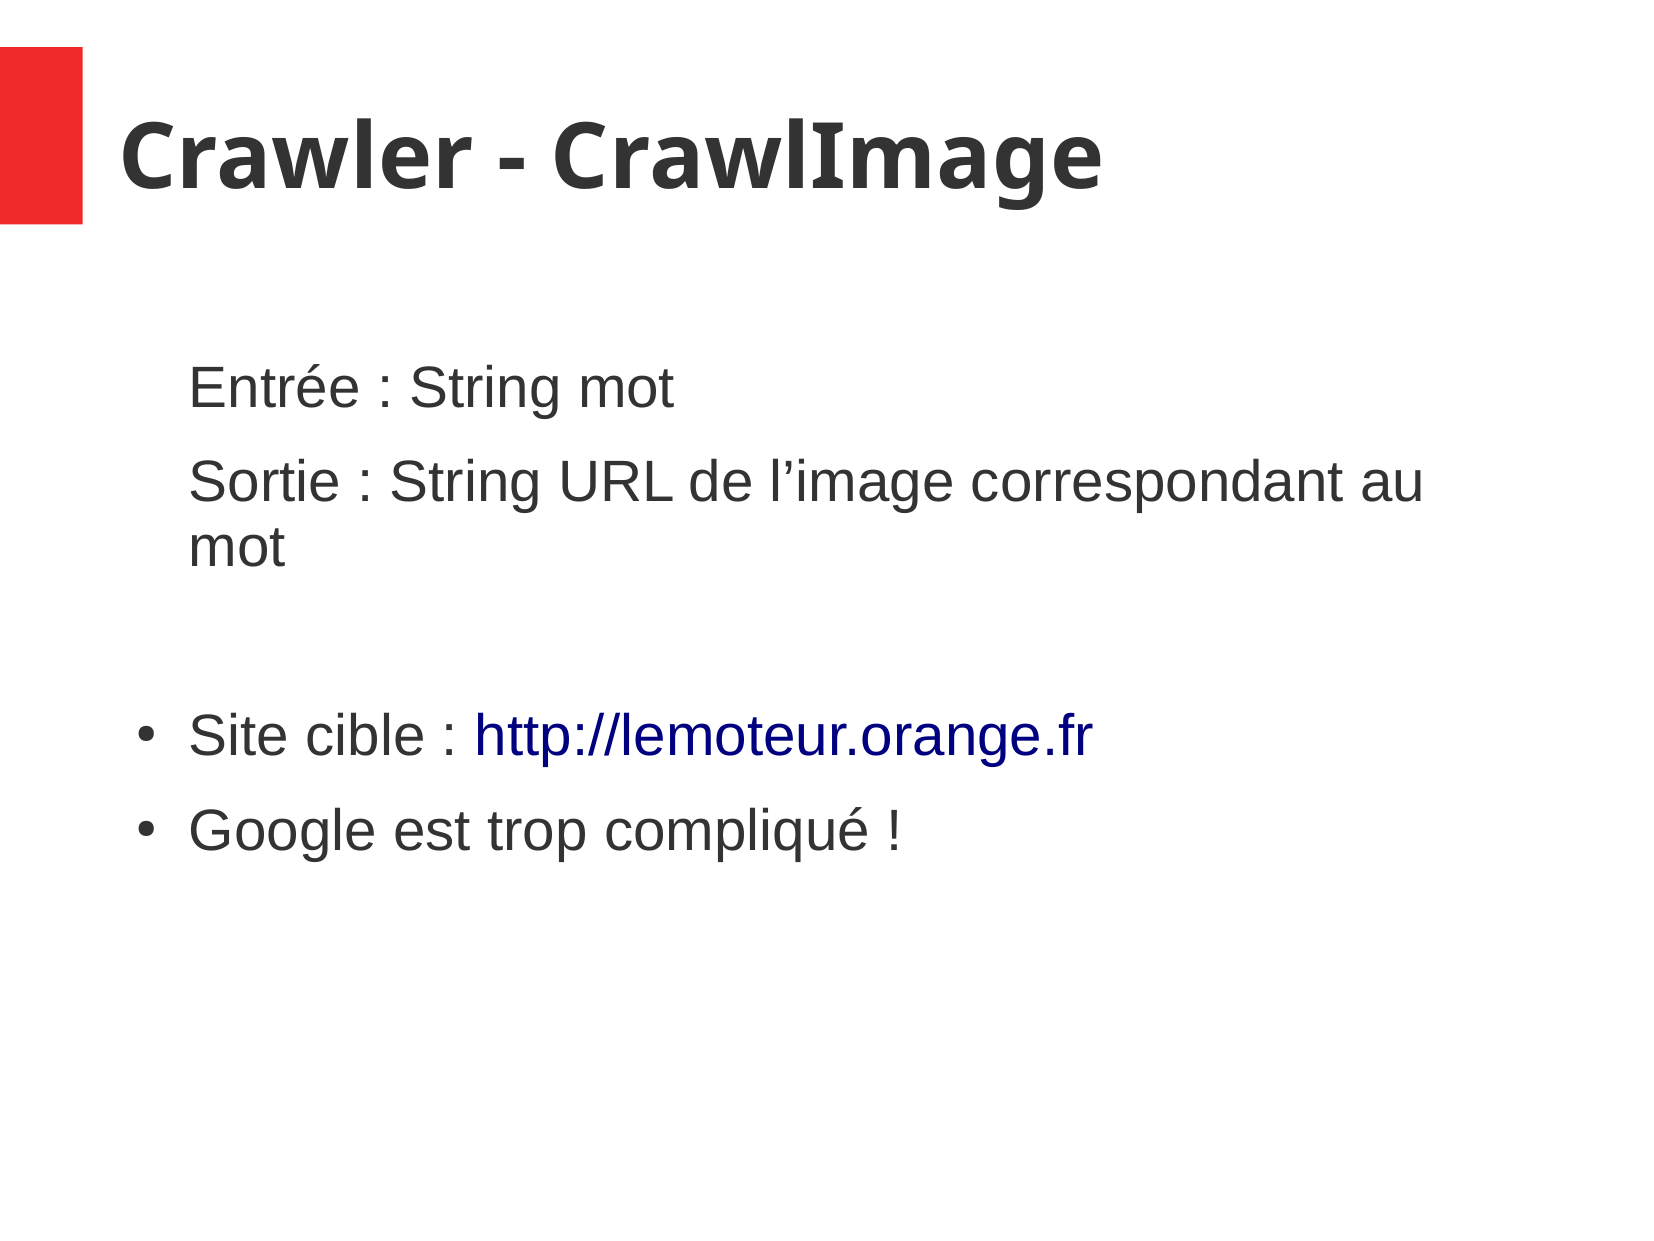

# Crawler - CrawlImage
Entrée : String mot
Sortie : String URL de l’image correspondant au mot
Site cible : http://lemoteur.orange.fr
Google est trop compliqué !